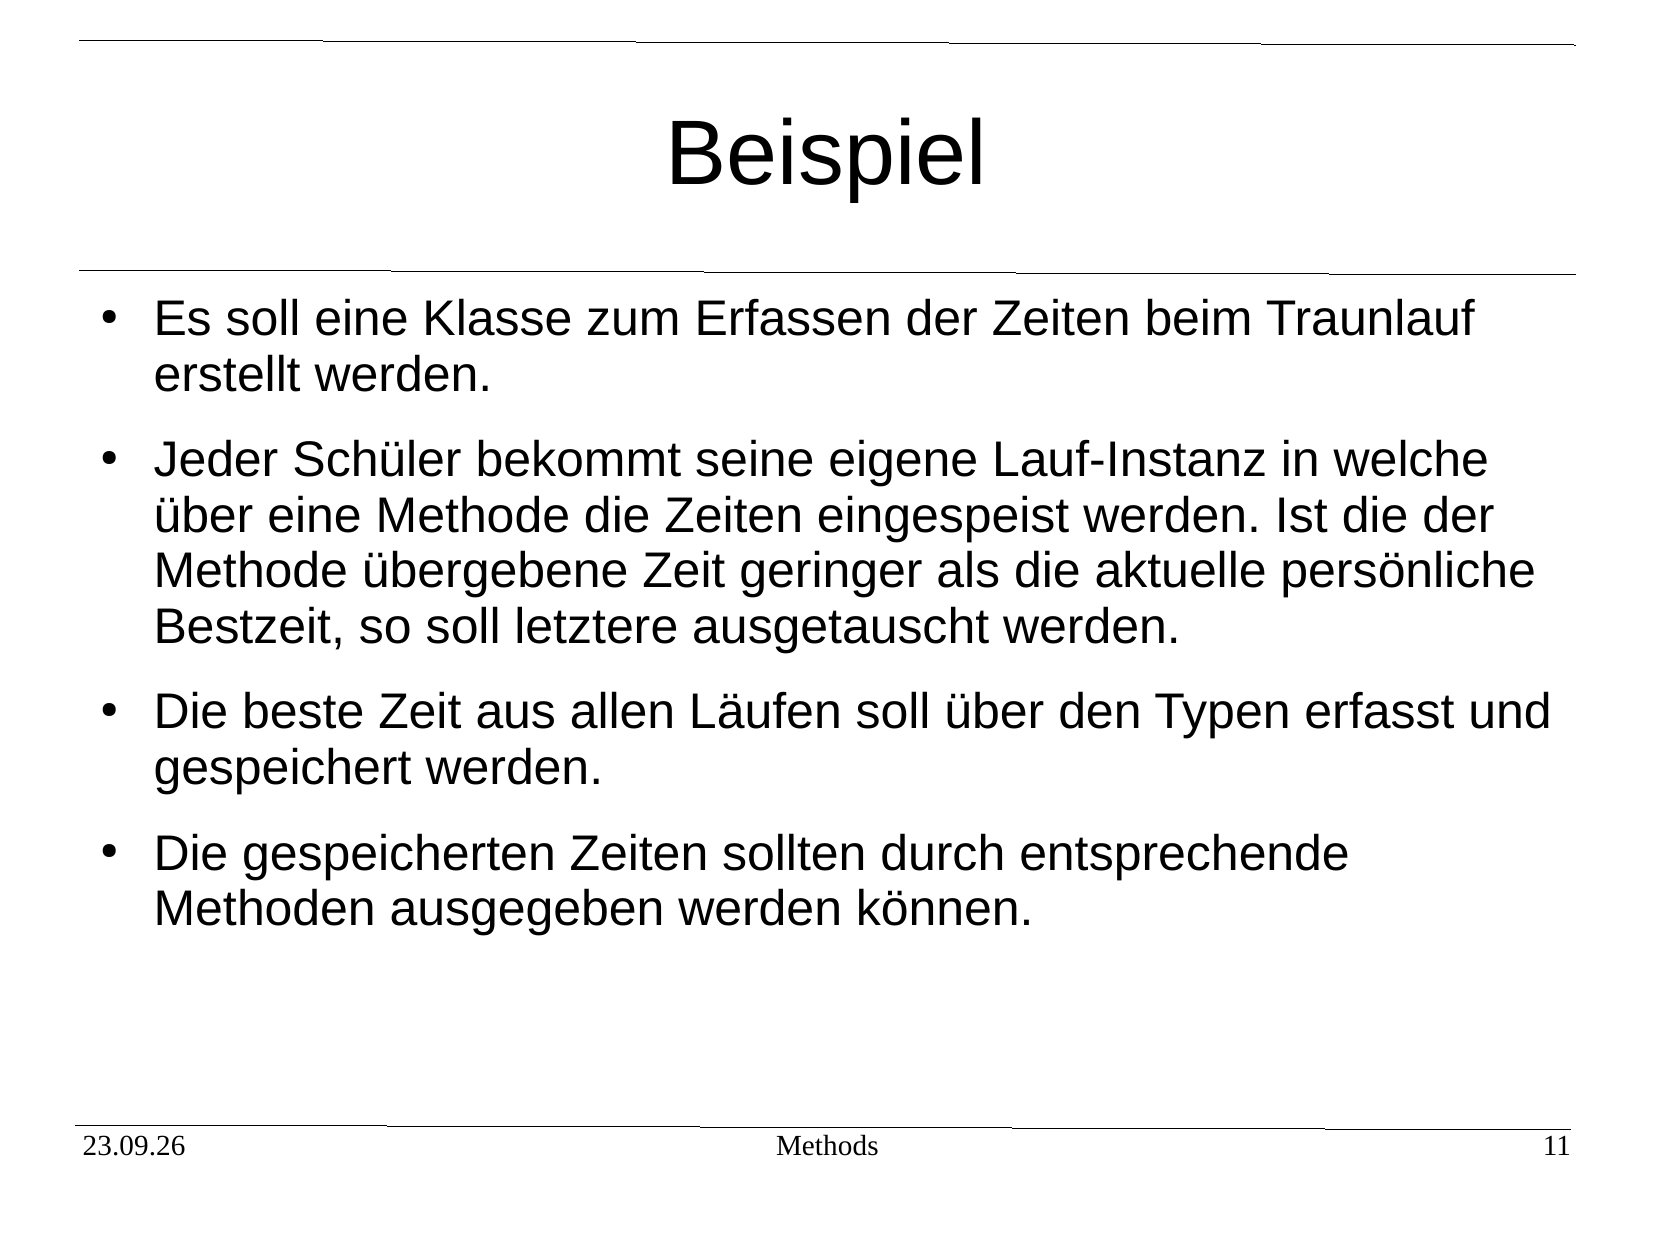

# Beispiel
Es soll eine Klasse zum Erfassen der Zeiten beim Traunlauf erstellt werden.
Jeder Schüler bekommt seine eigene Lauf-Instanz in welche über eine Methode die Zeiten eingespeist werden. Ist die der Methode übergebene Zeit geringer als die aktuelle persönliche Bestzeit, so soll letztere ausgetauscht werden.
Die beste Zeit aus allen Läufen soll über den Typen erfasst und gespeichert werden.
Die gespeicherten Zeiten sollten durch entsprechende Methoden ausgegeben werden können.
Methods
11